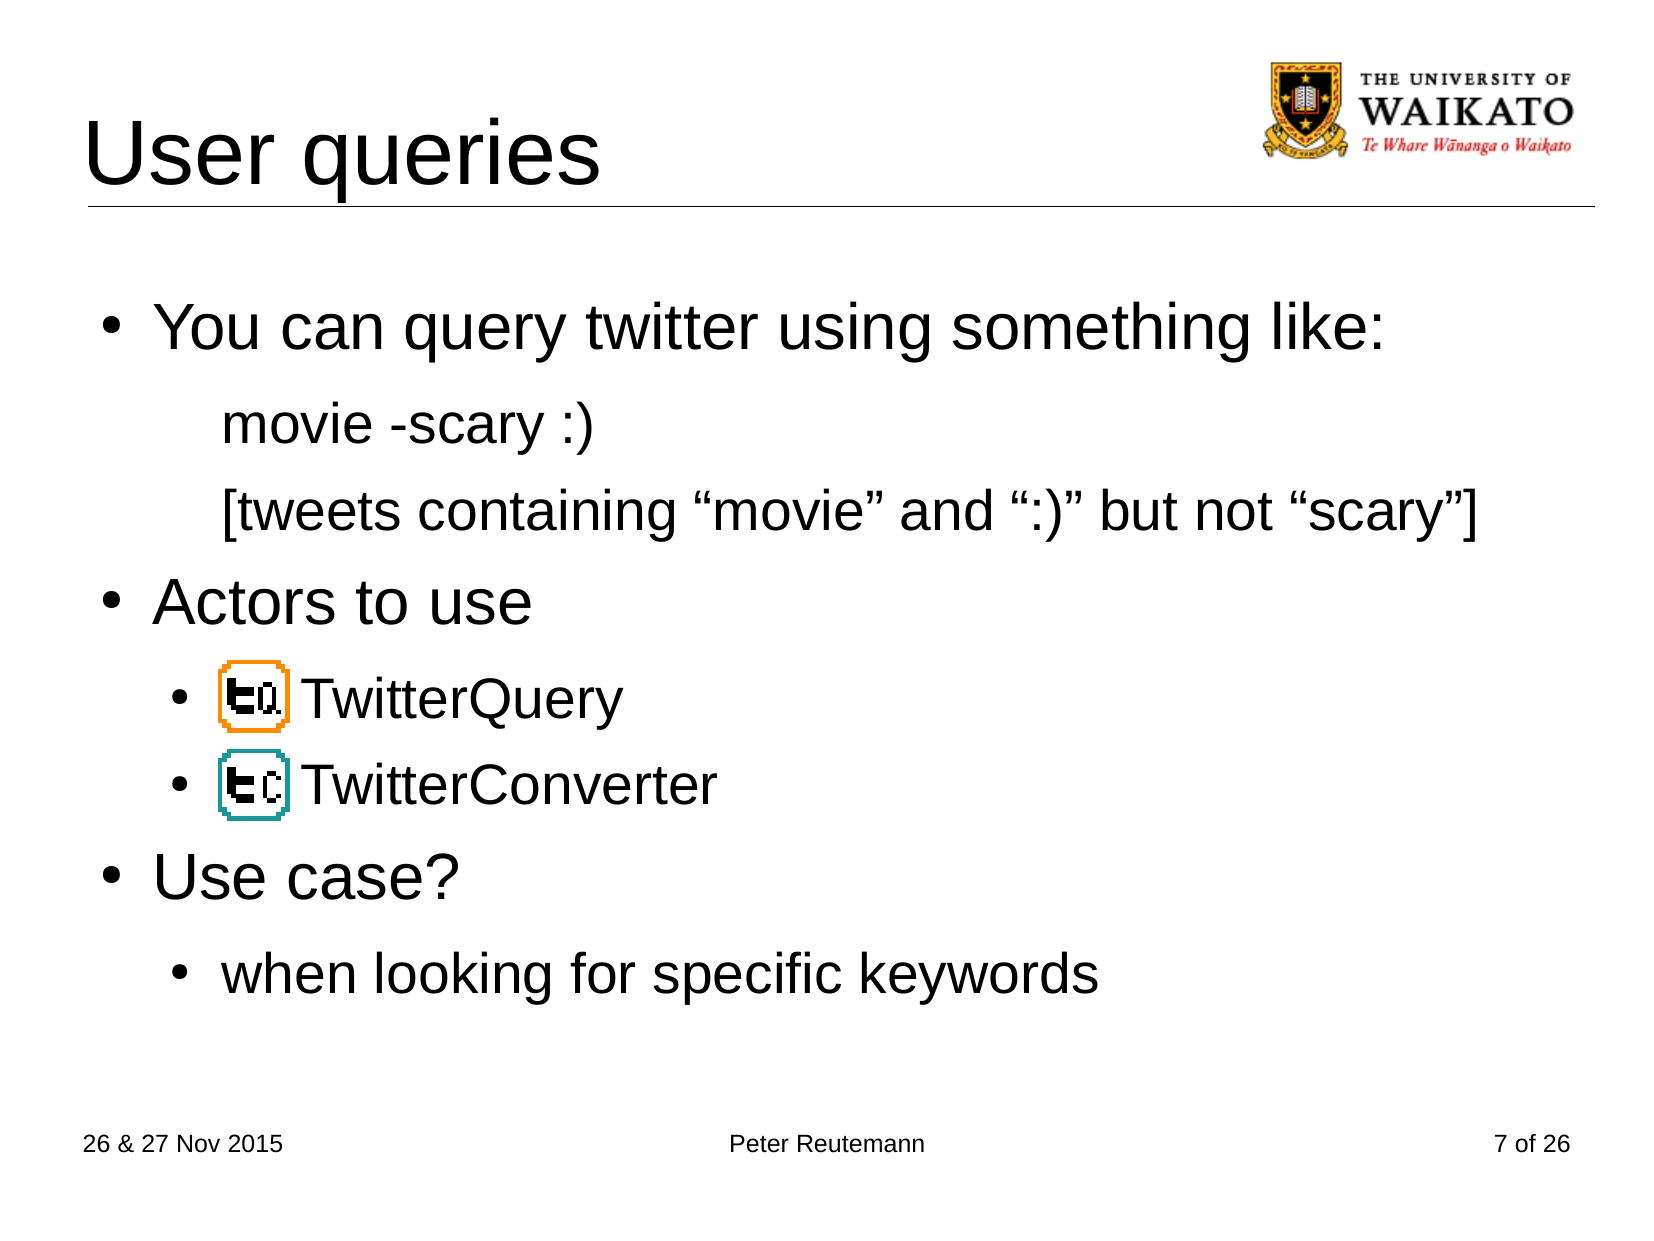

# User queries
You can query twitter using something like:
movie -scary :)
[tweets containing “movie” and “:)” but not “scary”]
Actors to use
 TwitterQuery
 TwitterConverter
Use case?
when looking for specific keywords
26 & 27 Nov 2015
Peter Reutemann
7